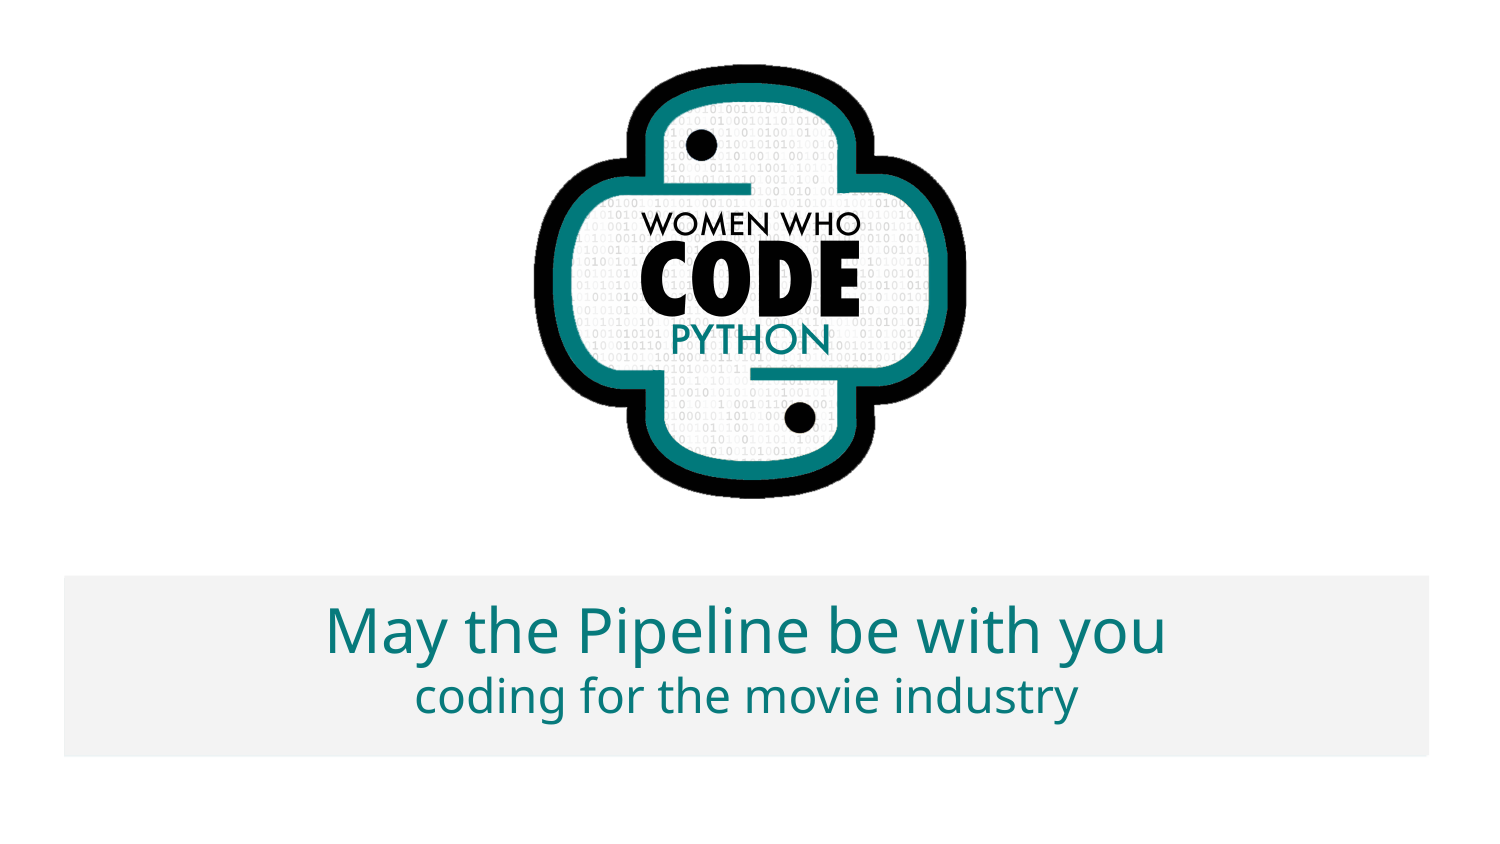

May the Pipeline be with you
coding for the movie industry